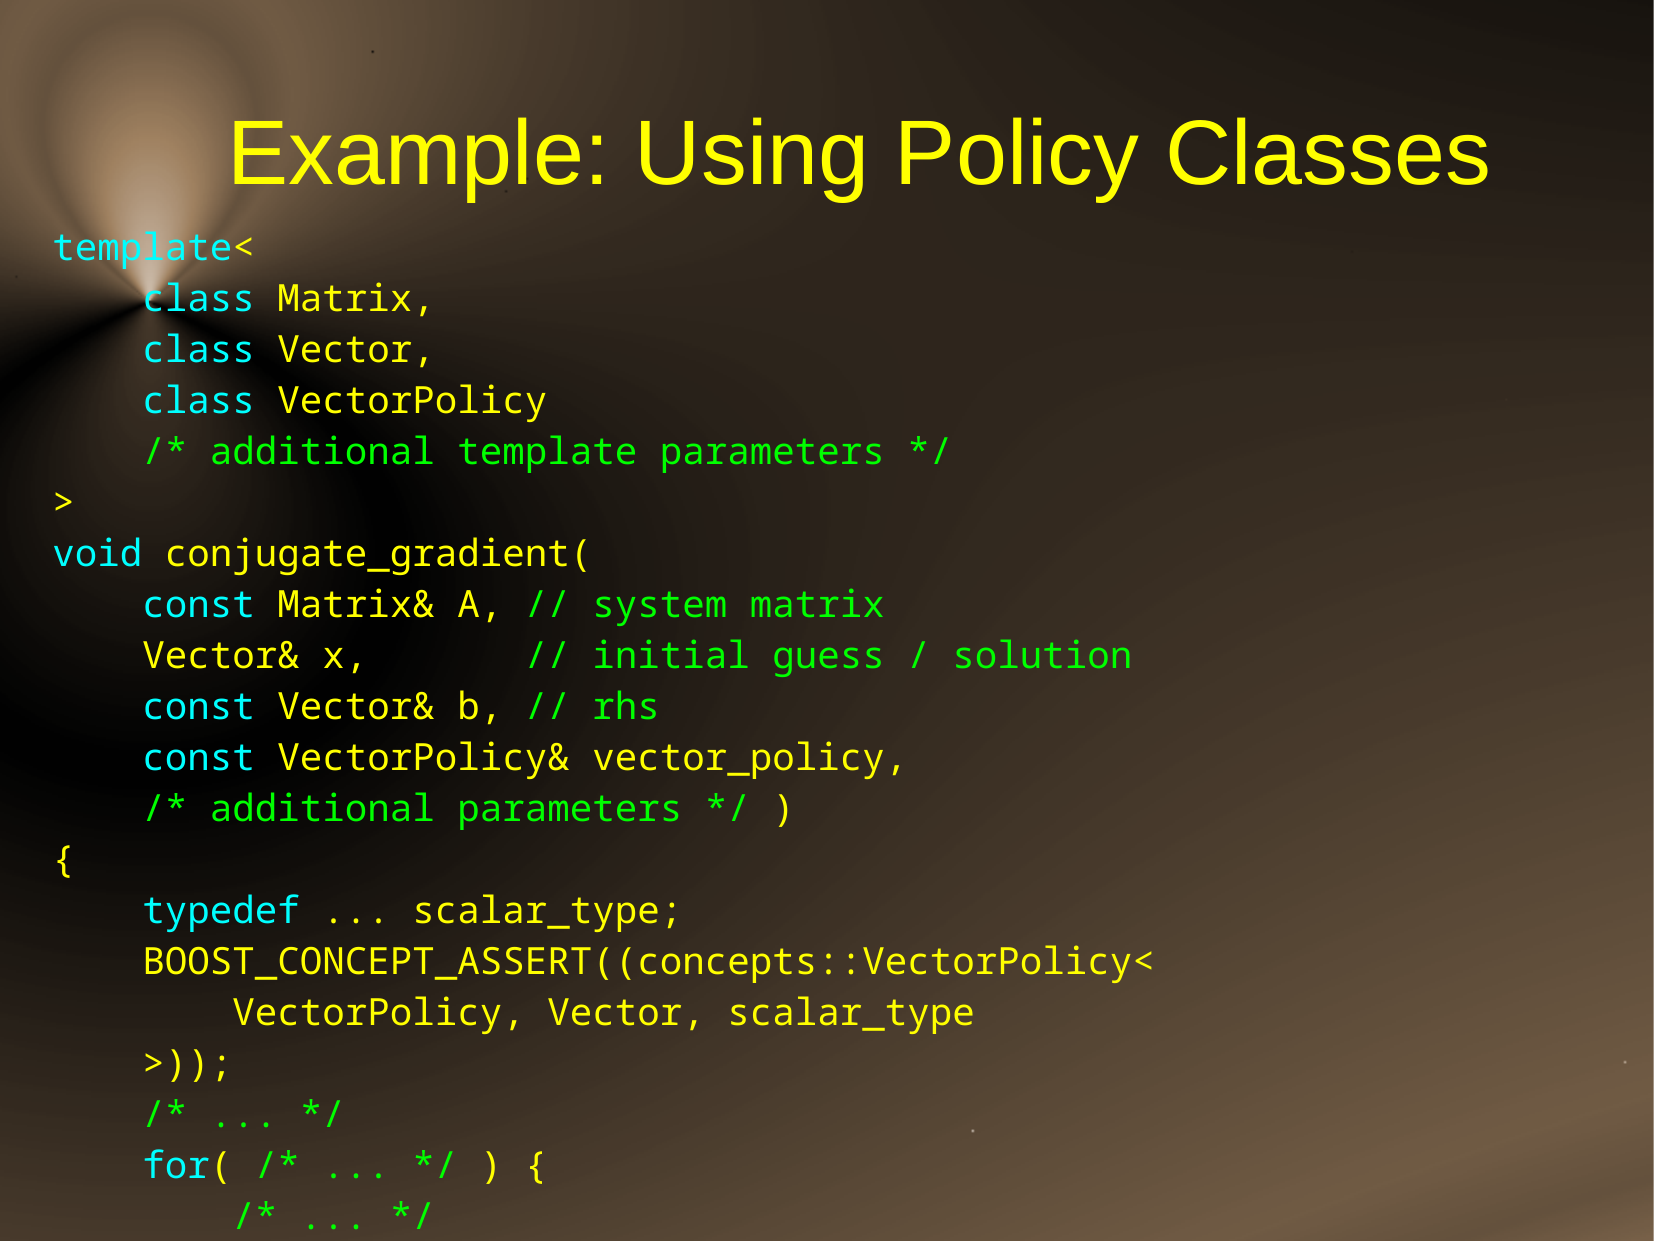

# Example: Using Policy Classes
template<
 class Matrix,
 class Vector,
 class VectorPolicy
 /* additional template parameters */
>
void conjugate_gradient(
 const Matrix& A, // system matrix
 Vector& x, // initial guess / solution
 const Vector& b, // rhs
 const VectorPolicy& vector_policy,
 /* additional parameters */ )
{
 typedef ... scalar_type;
 BOOST_CONCEPT_ASSERT((concepts::VectorPolicy<
 VectorPolicy, Vector, scalar_type
 >));
 /* ... */
 for( /* ... */ ) {
 /* ... */
 scalar_type alpha = vector_policy.inner_product(r, r) /
 vector_policy.inner_product(p, q);
 vector_policy.scalar_vector_multiply_and_add(alpha, p, x);
 vector_policy.scalar_vector_multiply_and_add(-alpha, q, r);
 /* ... */
 }
}